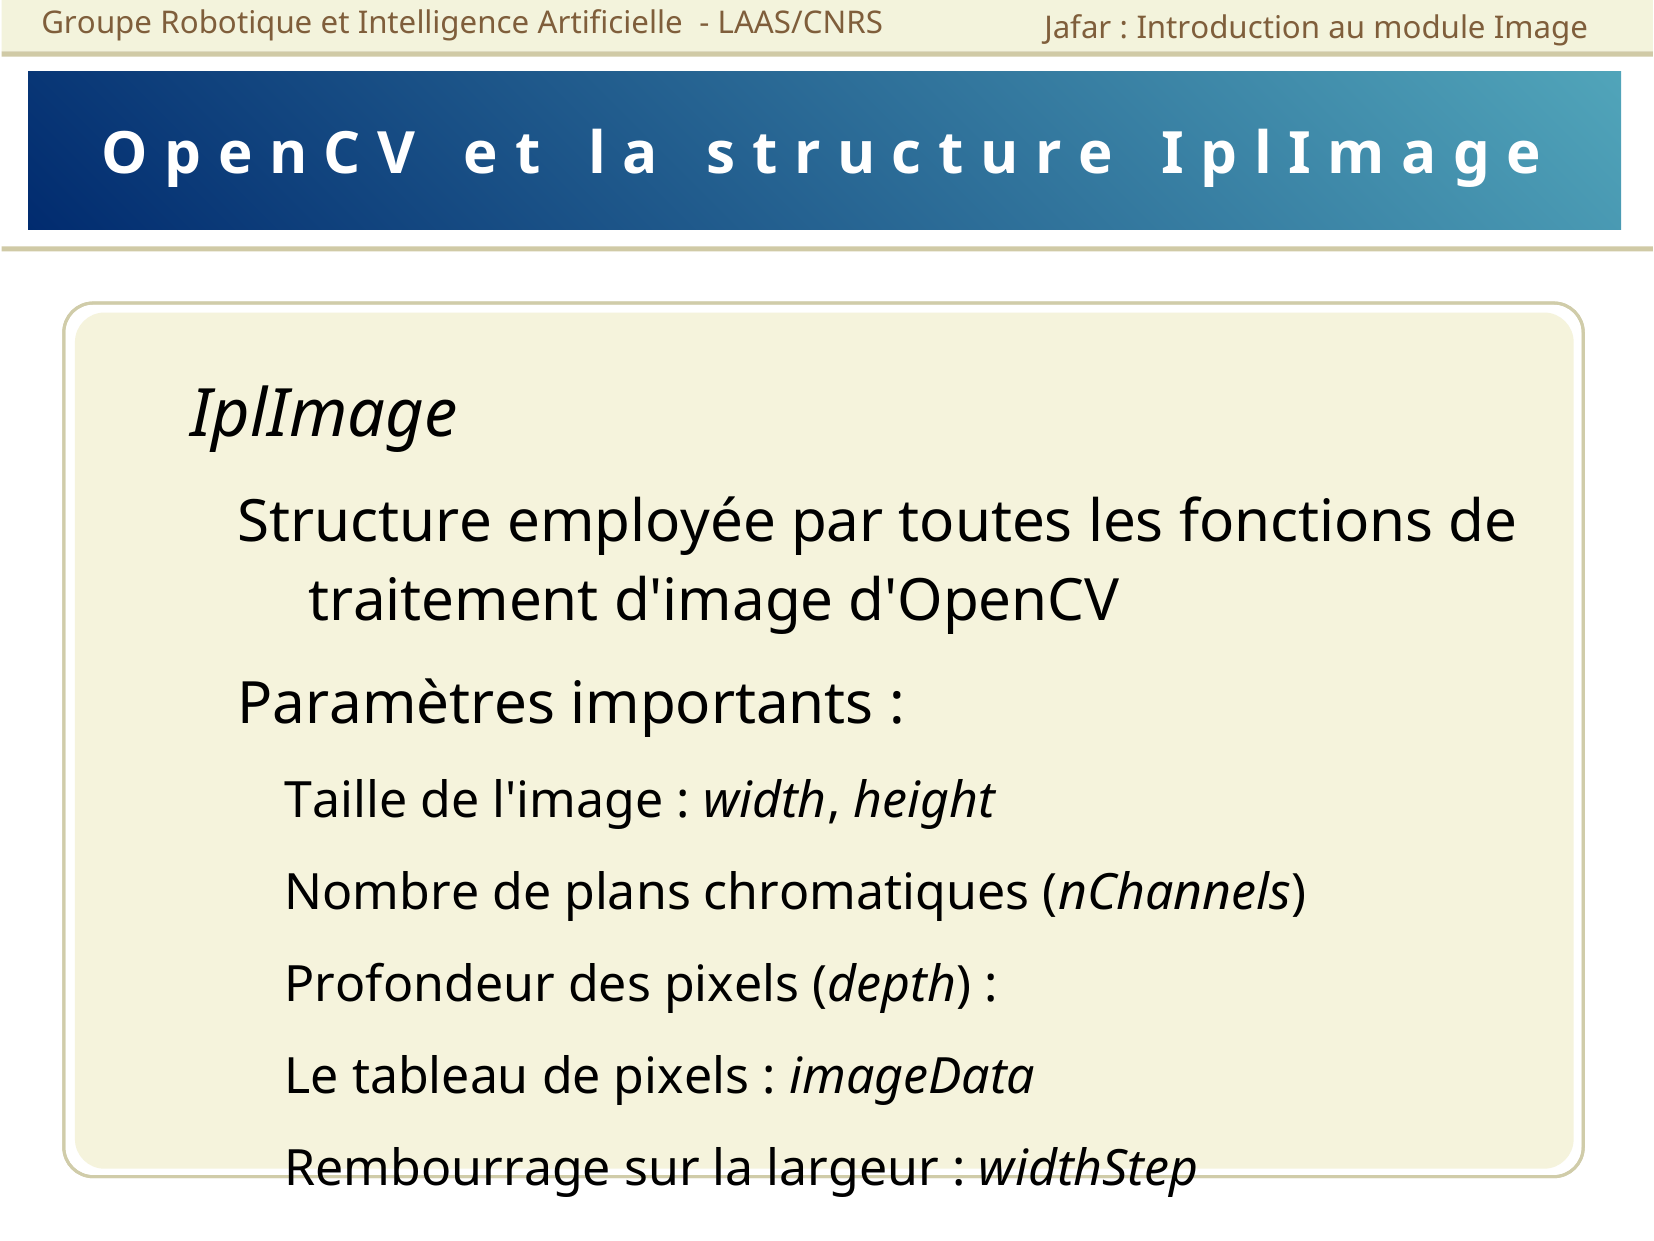

# OpenCV et la structure IplImage
IplImage
Structure employée par toutes les fonctions de traitement d'image d'OpenCV
Paramètres importants :
Taille de l'image : width, height
Nombre de plans chromatiques (nChannels)
Profondeur des pixels (depth) :
Le tableau de pixels : imageData
Rembourrage sur la largeur : widthStep